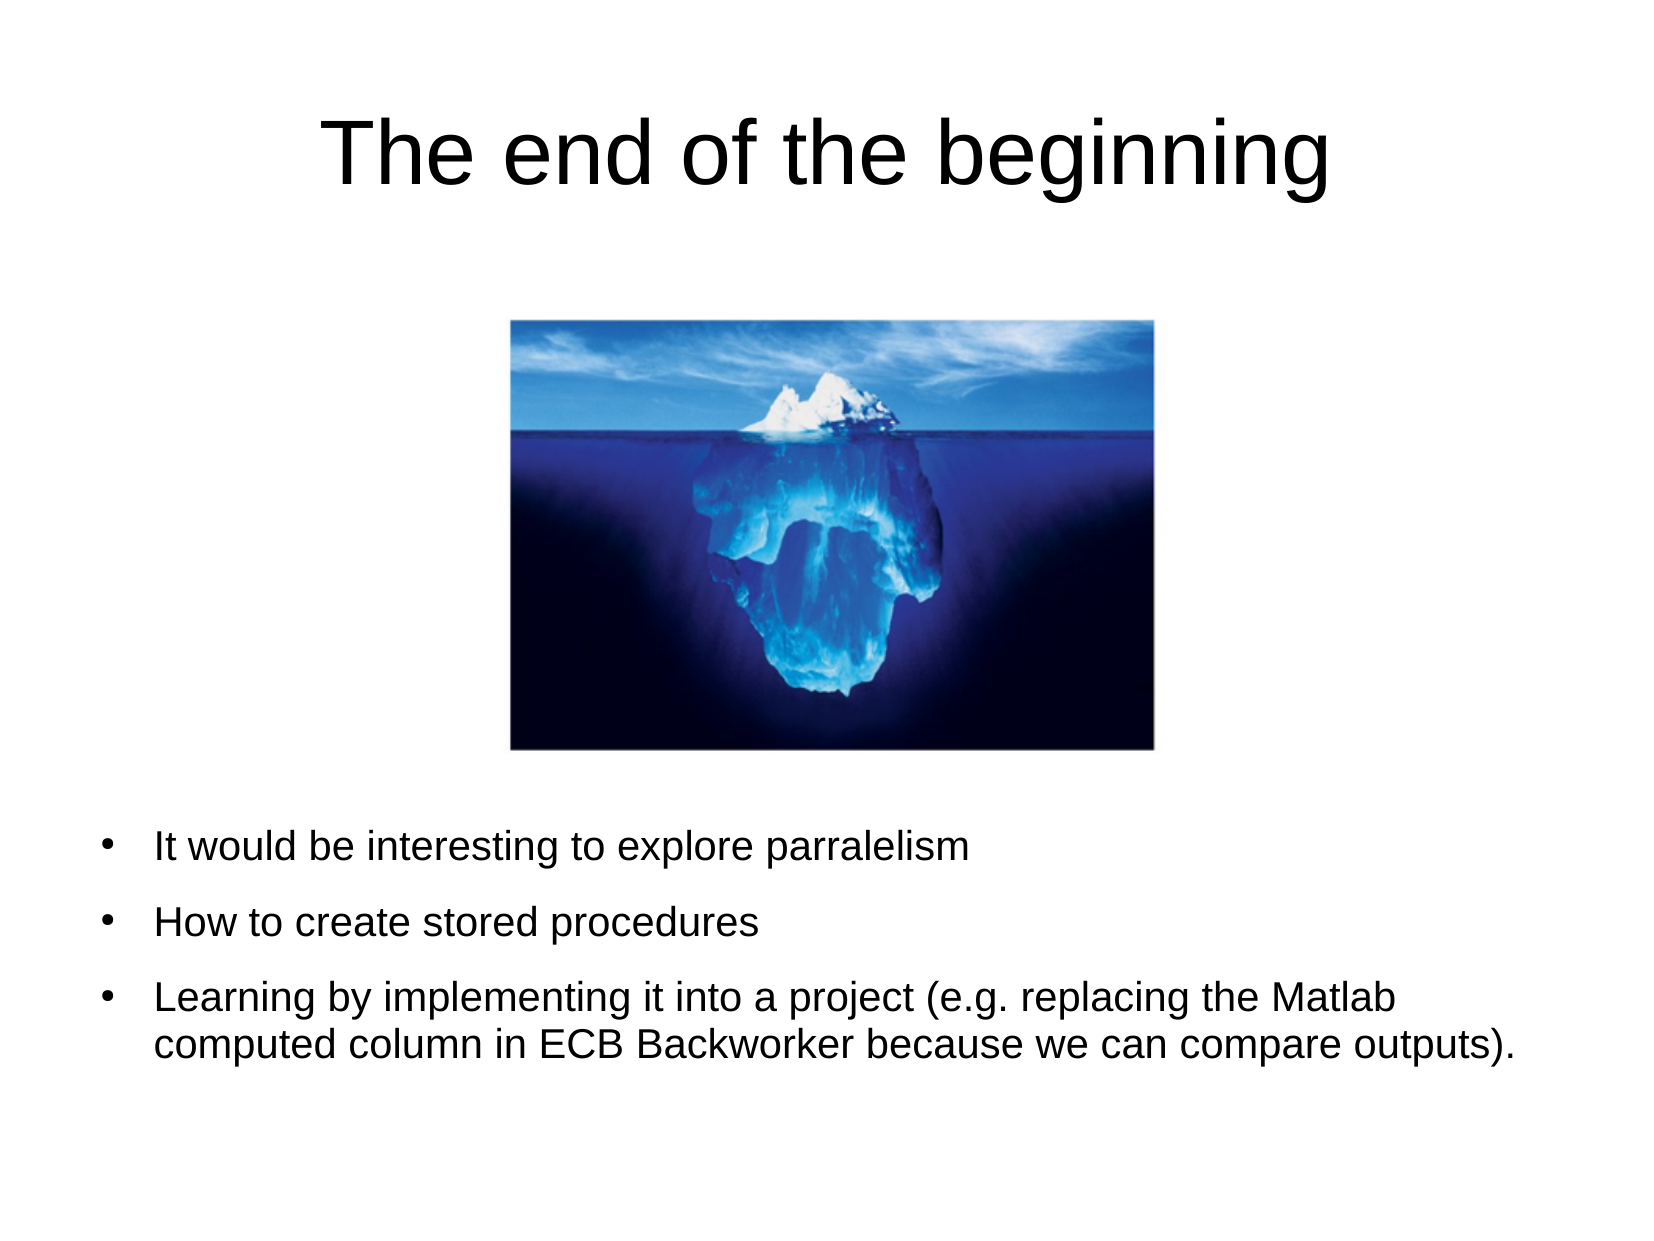

# The end of the beginning
It would be interesting to explore parralelism
How to create stored procedures
Learning by implementing it into a project (e.g. replacing the Matlab computed column in ECB Backworker because we can compare outputs).